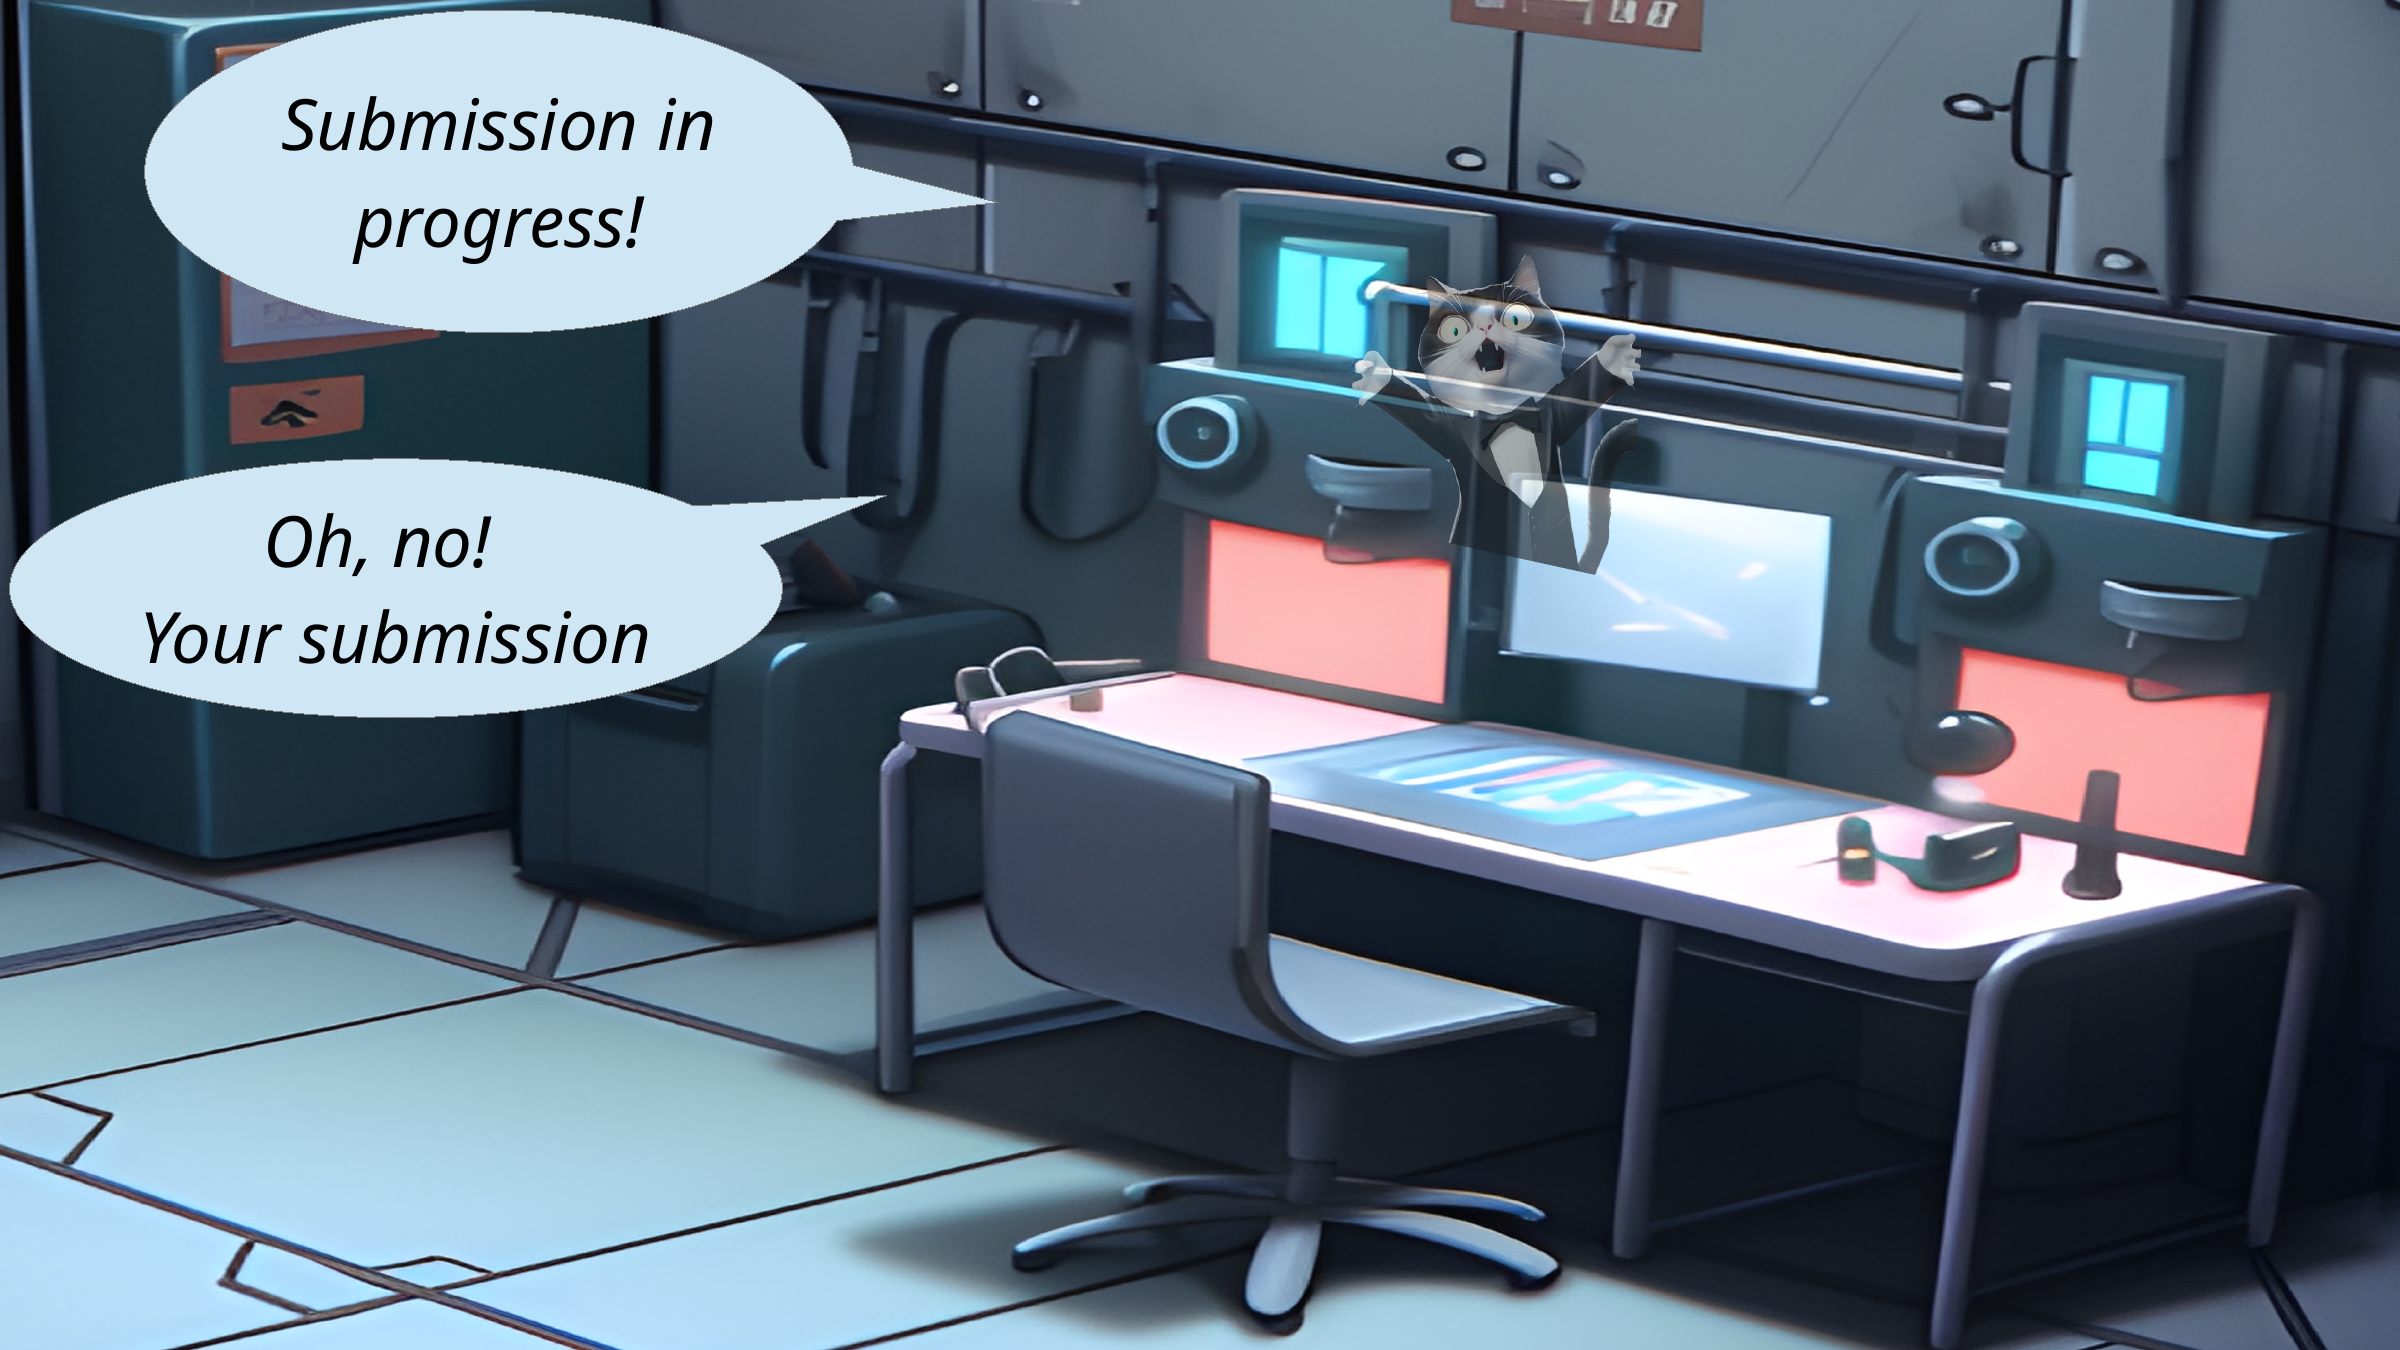

Submission in progress!
Oh, no!
Your submission